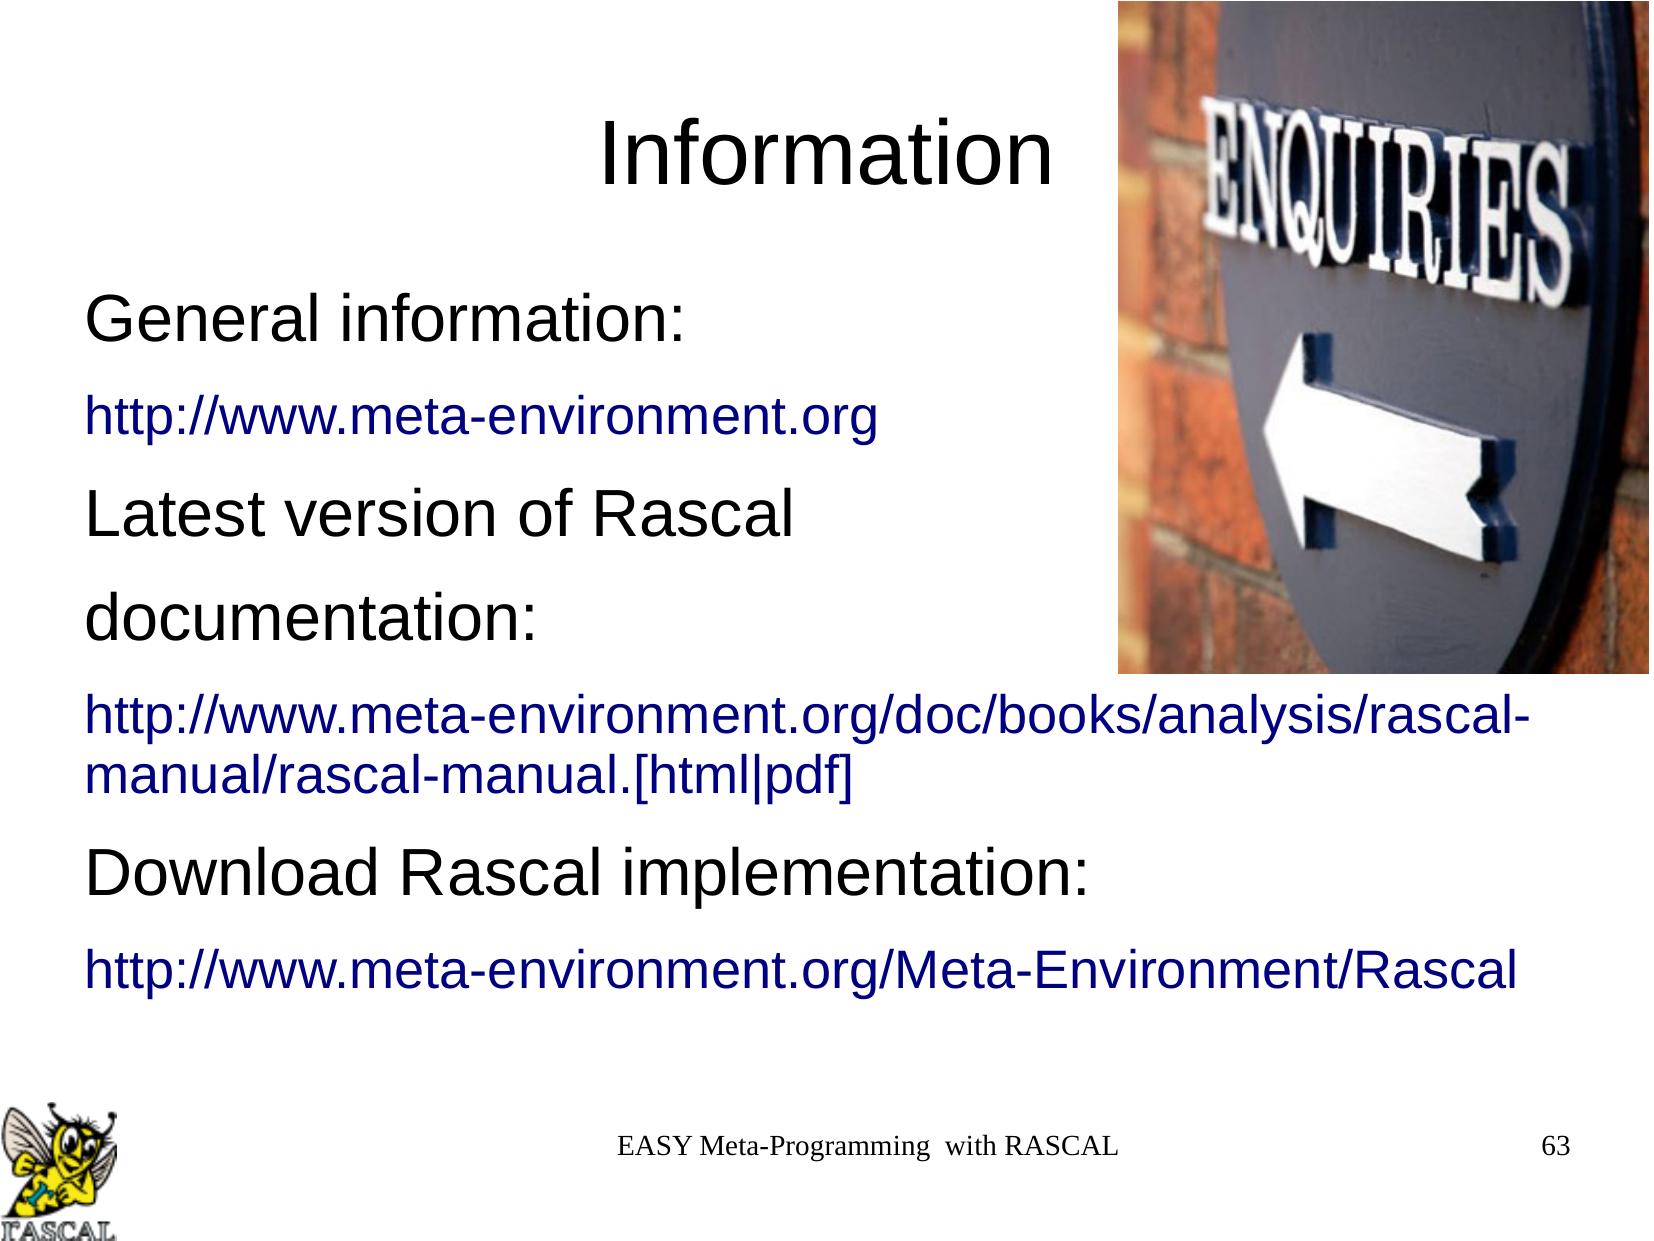

# Information
General information:
http://www.meta-environment.org
Latest version of Rascal
documentation:
http://www.meta-environment.org/doc/books/analysis/rascal-manual/rascal-manual.[html|pdf]
Download Rascal implementation:
http://www.meta-environment.org/Meta-Environment/Rascal
63